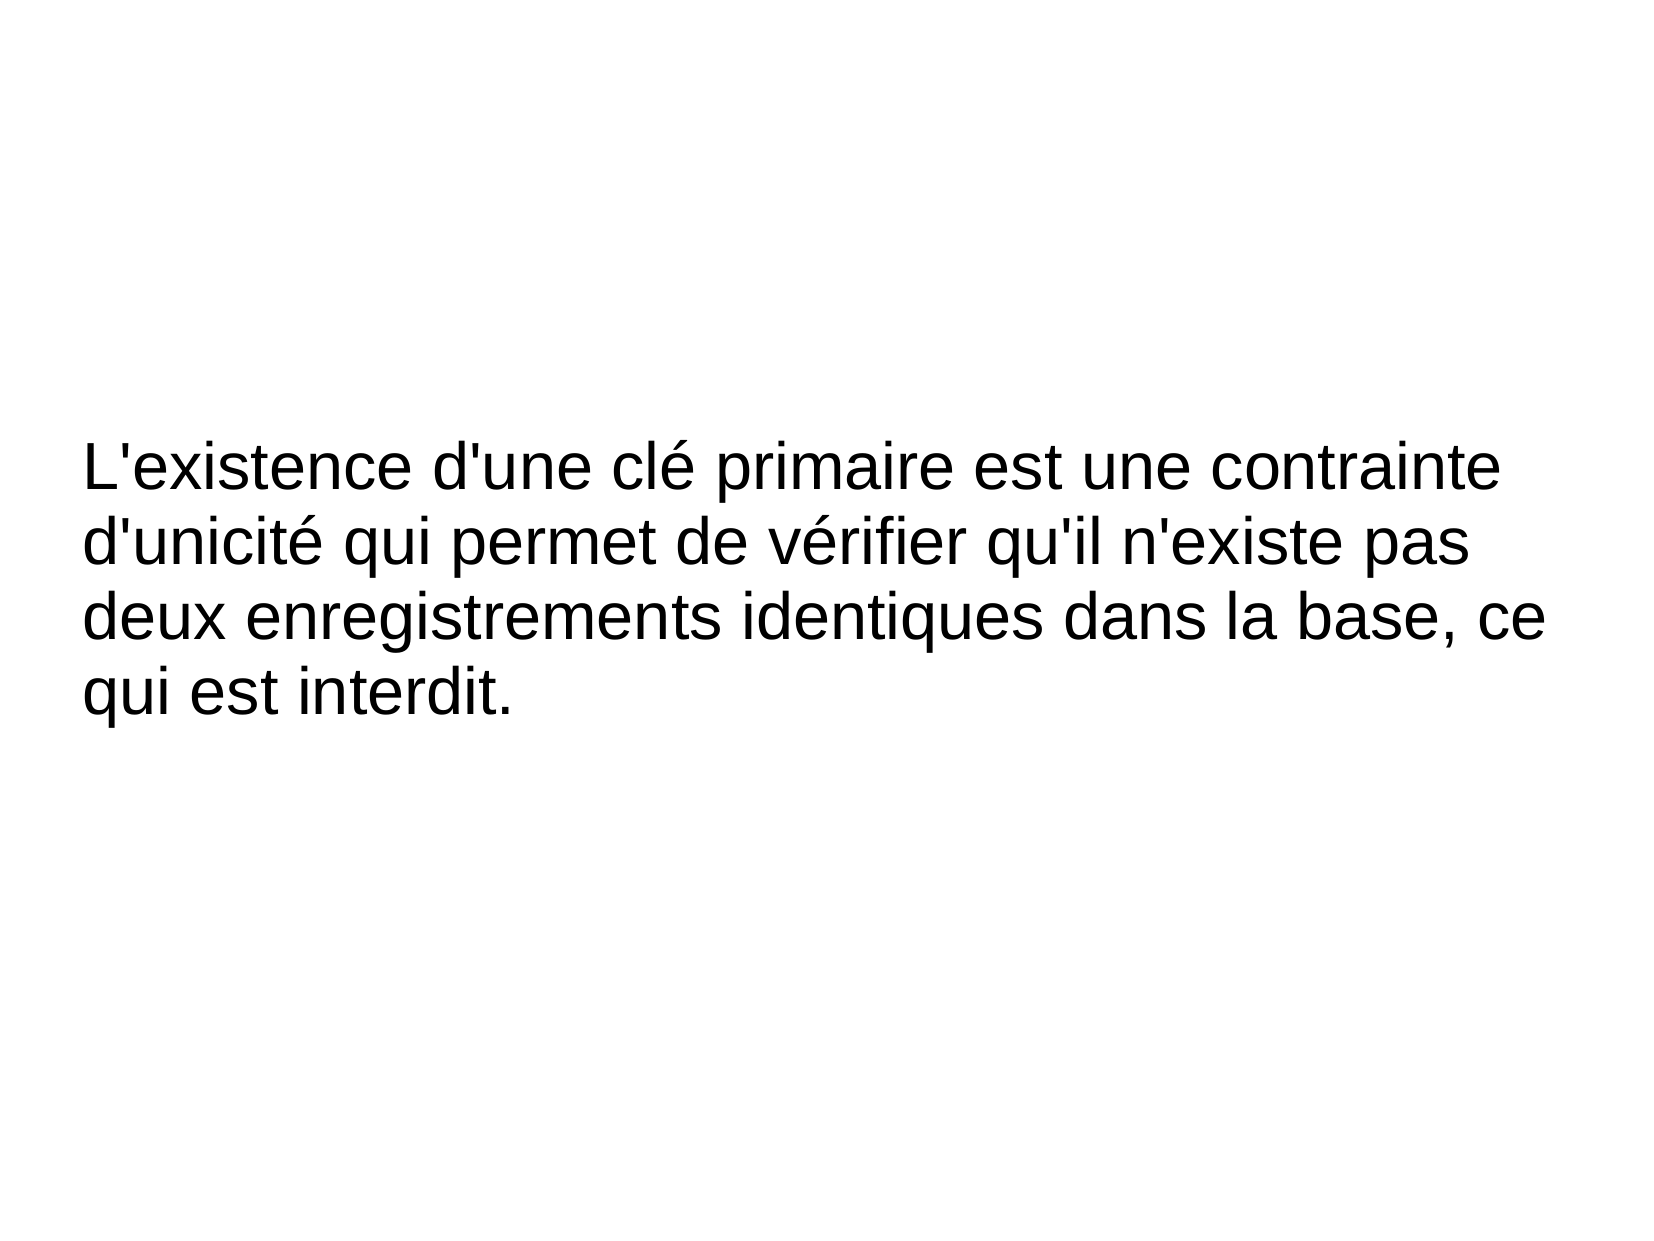

# L'existence d'une clé primaire est une contrainte d'unicité qui permet de vérifier qu'il n'existe pas deux enregistrements identiques dans la base, ce qui est interdit.